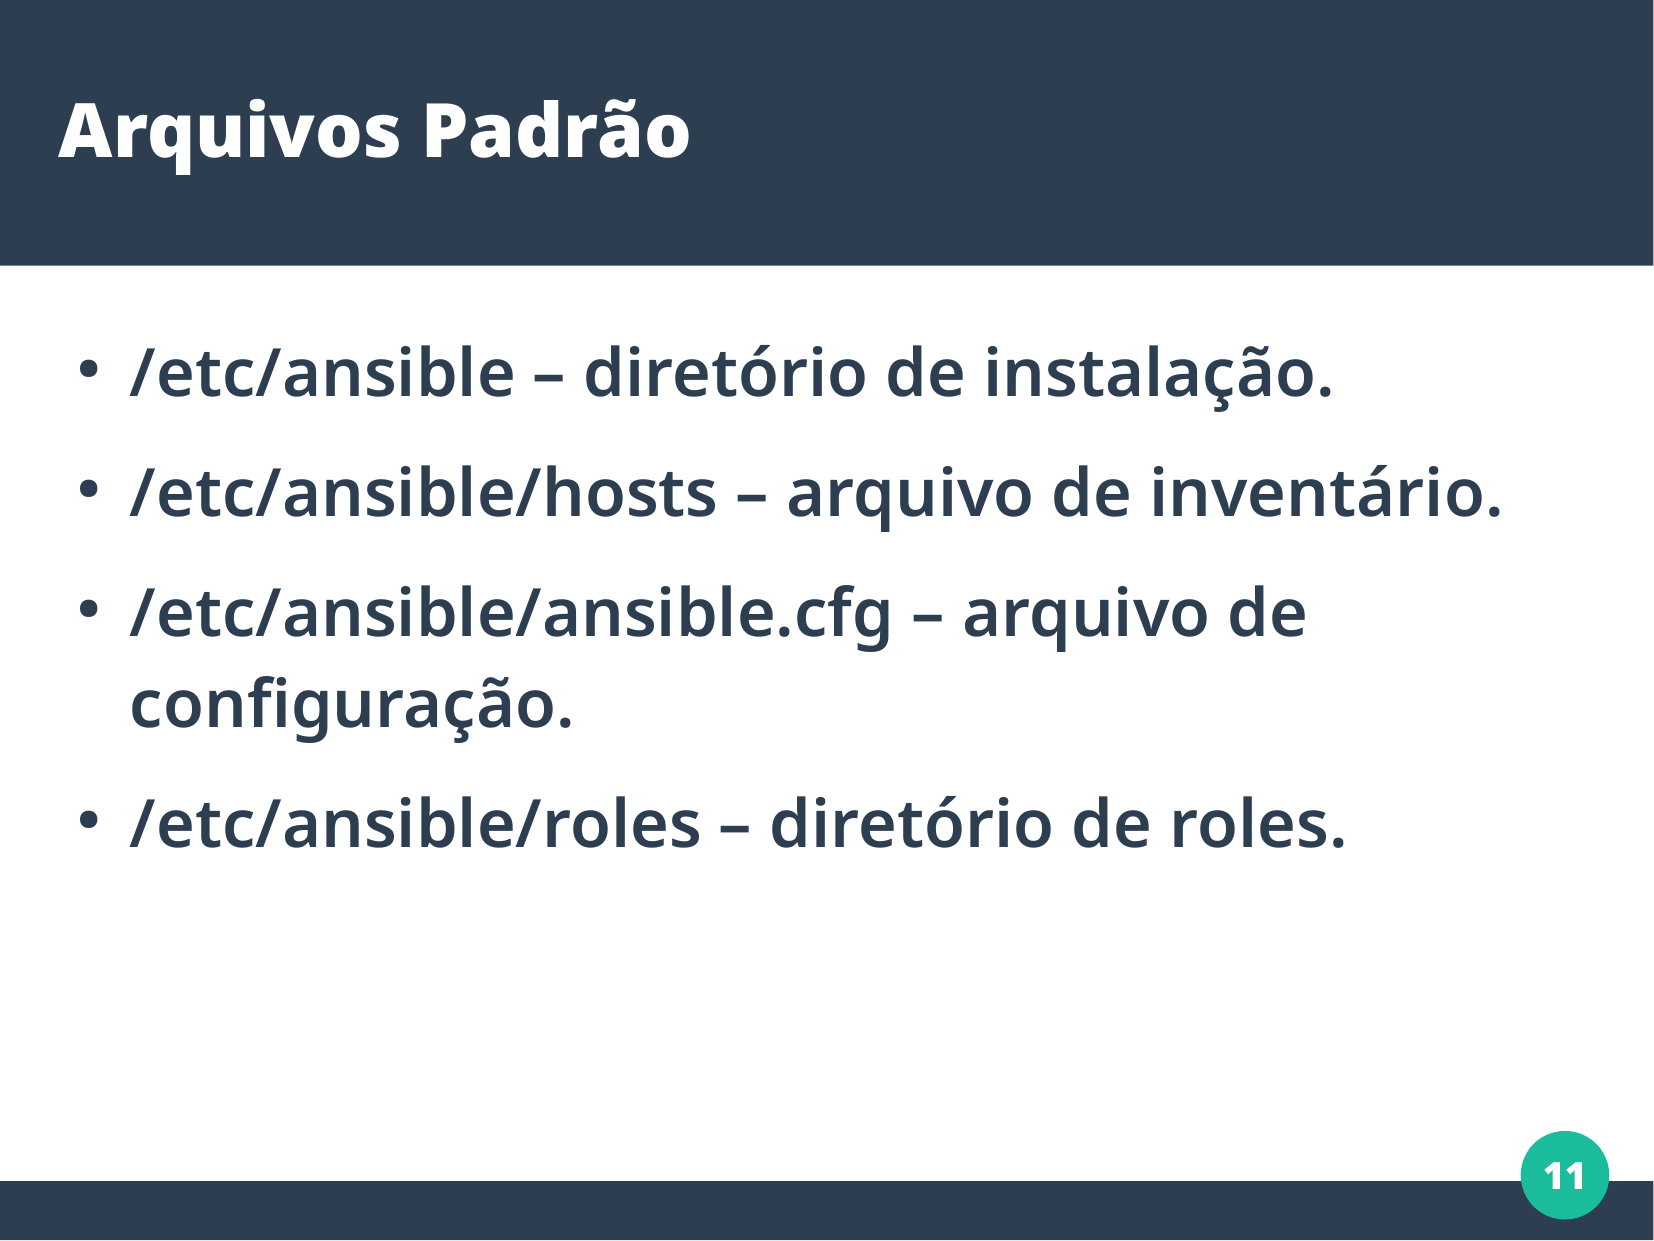

# Arquivos Padrão
/etc/ansible – diretório de instalação.
/etc/ansible/hosts – arquivo de inventário.
/etc/ansible/ansible.cfg – arquivo de configuração.
/etc/ansible/roles – diretório de roles.
11